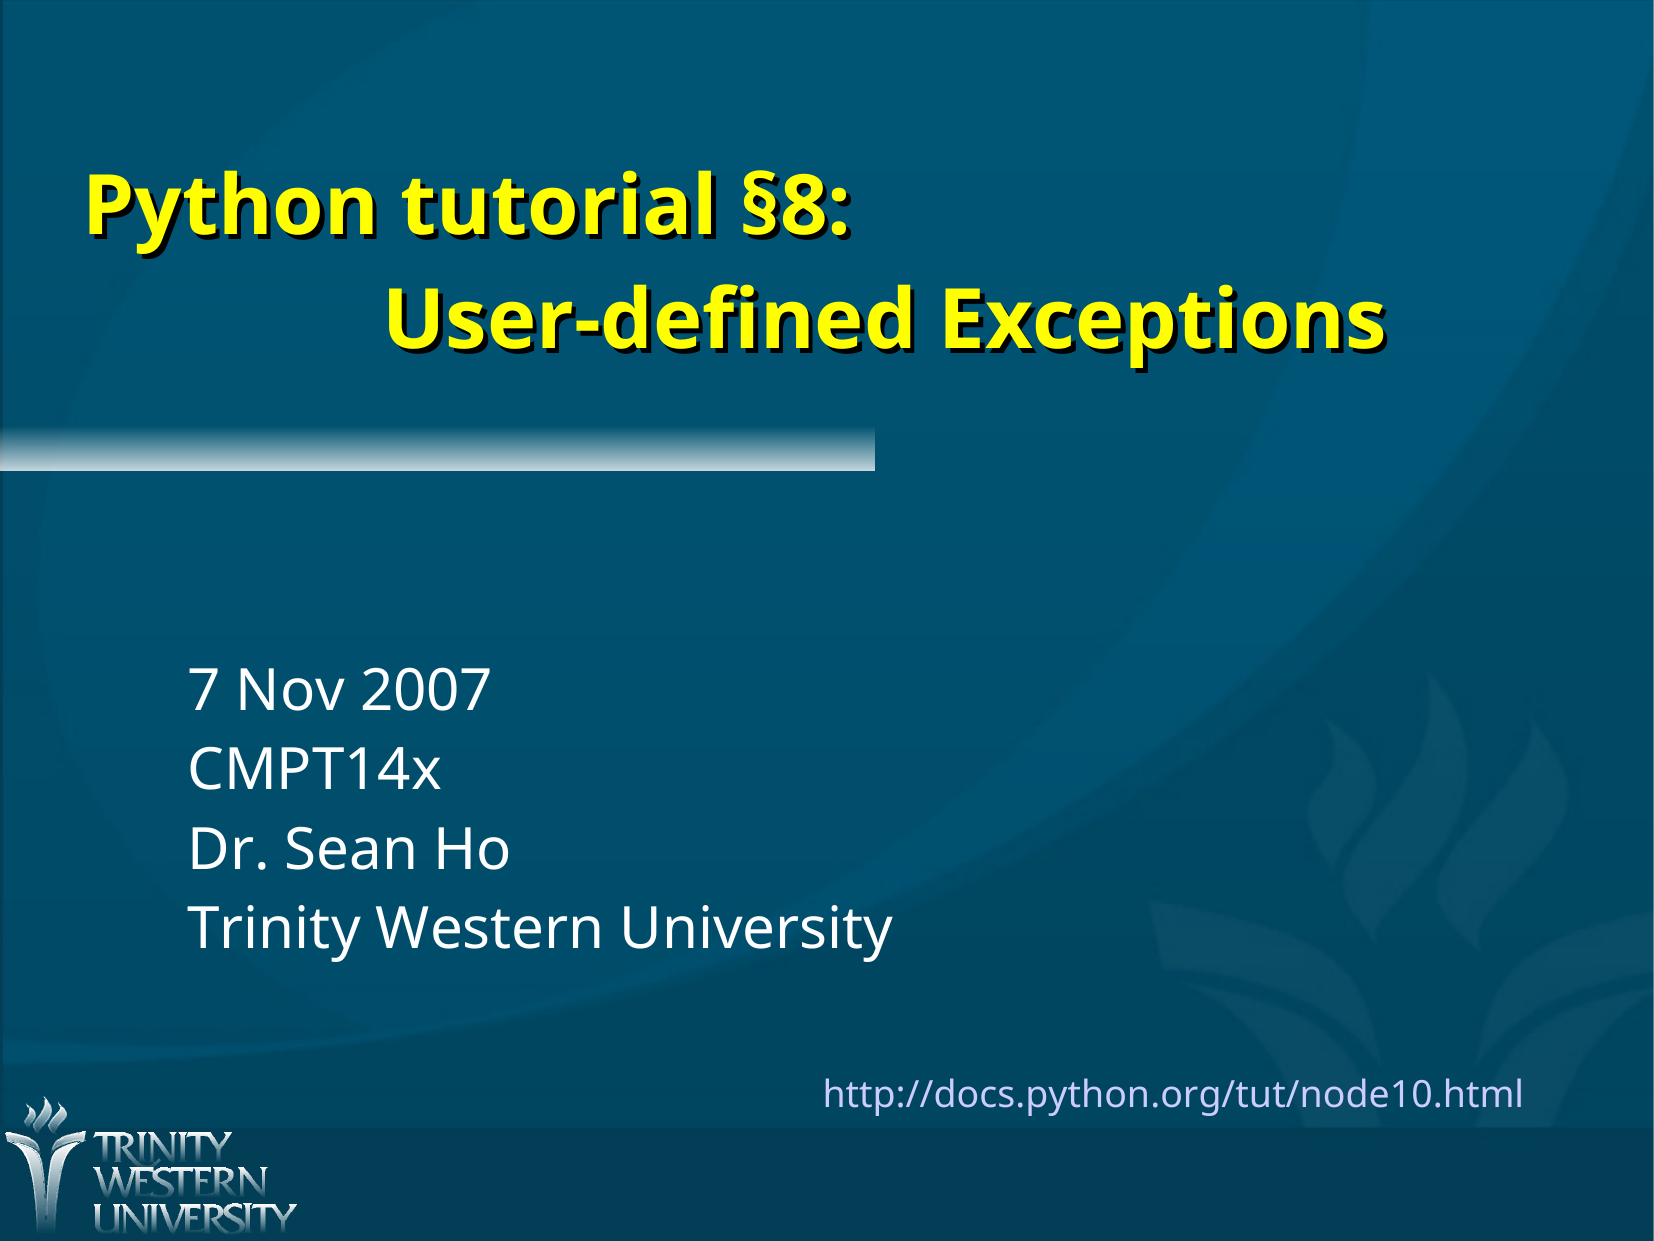

# Python tutorial §8: User-defined Exceptions
7 Nov 2007
CMPT14x
Dr. Sean Ho
Trinity Western University
http://docs.python.org/tut/node10.html